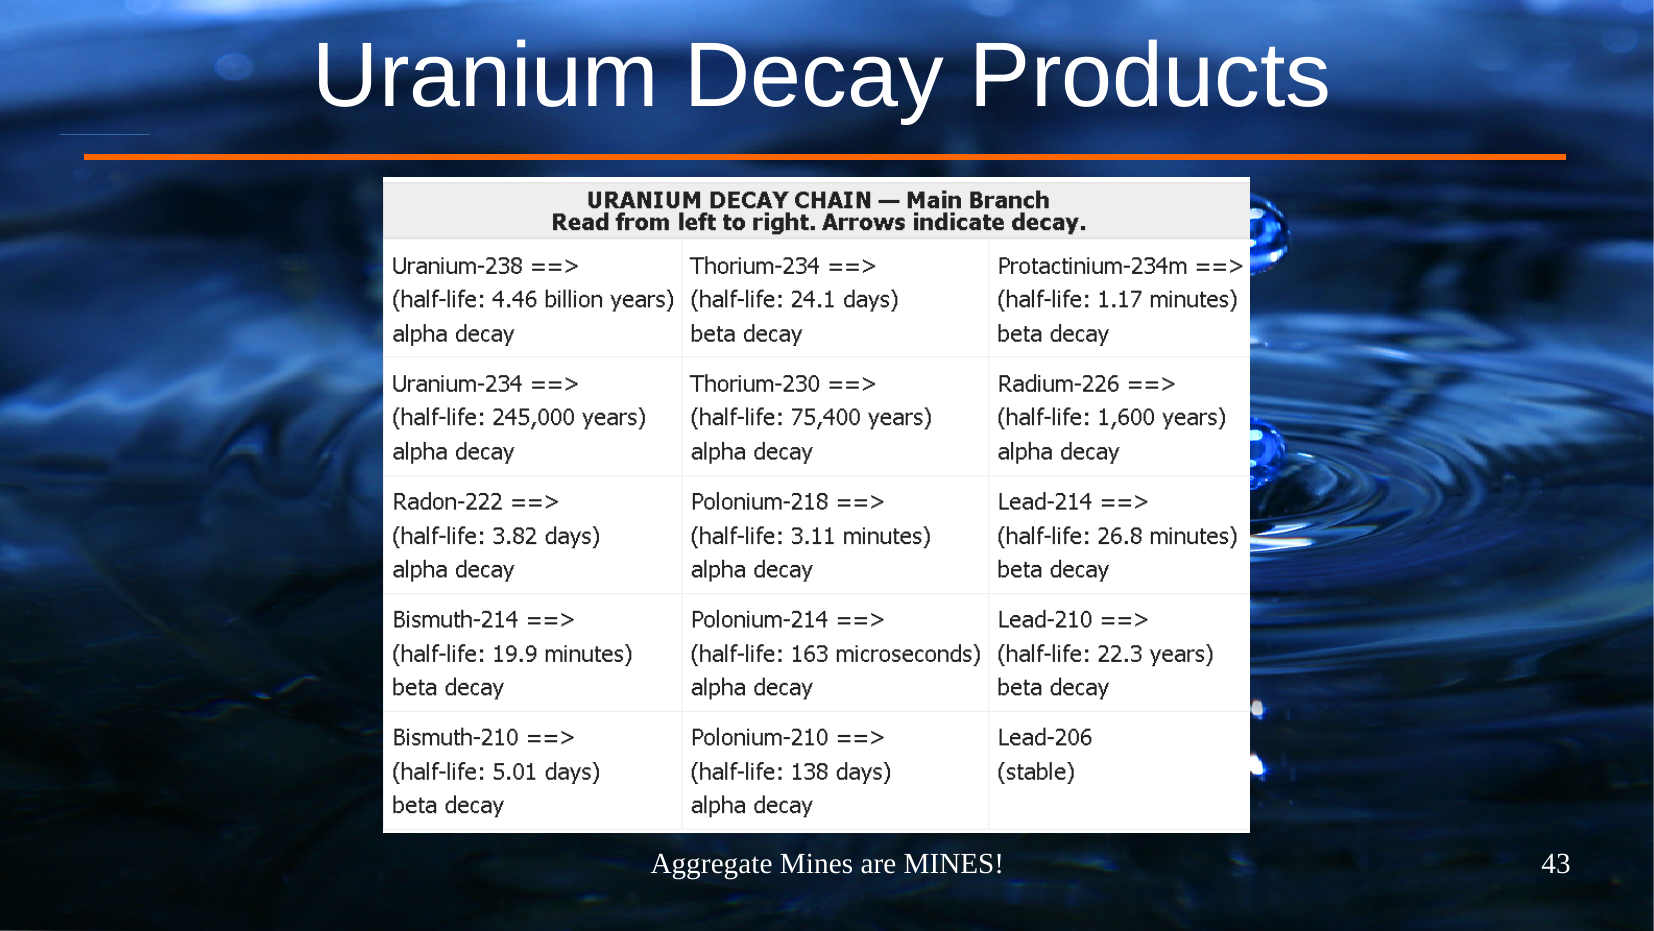

# Uranium Decay Products
Aggregate Mines are MINES!
43